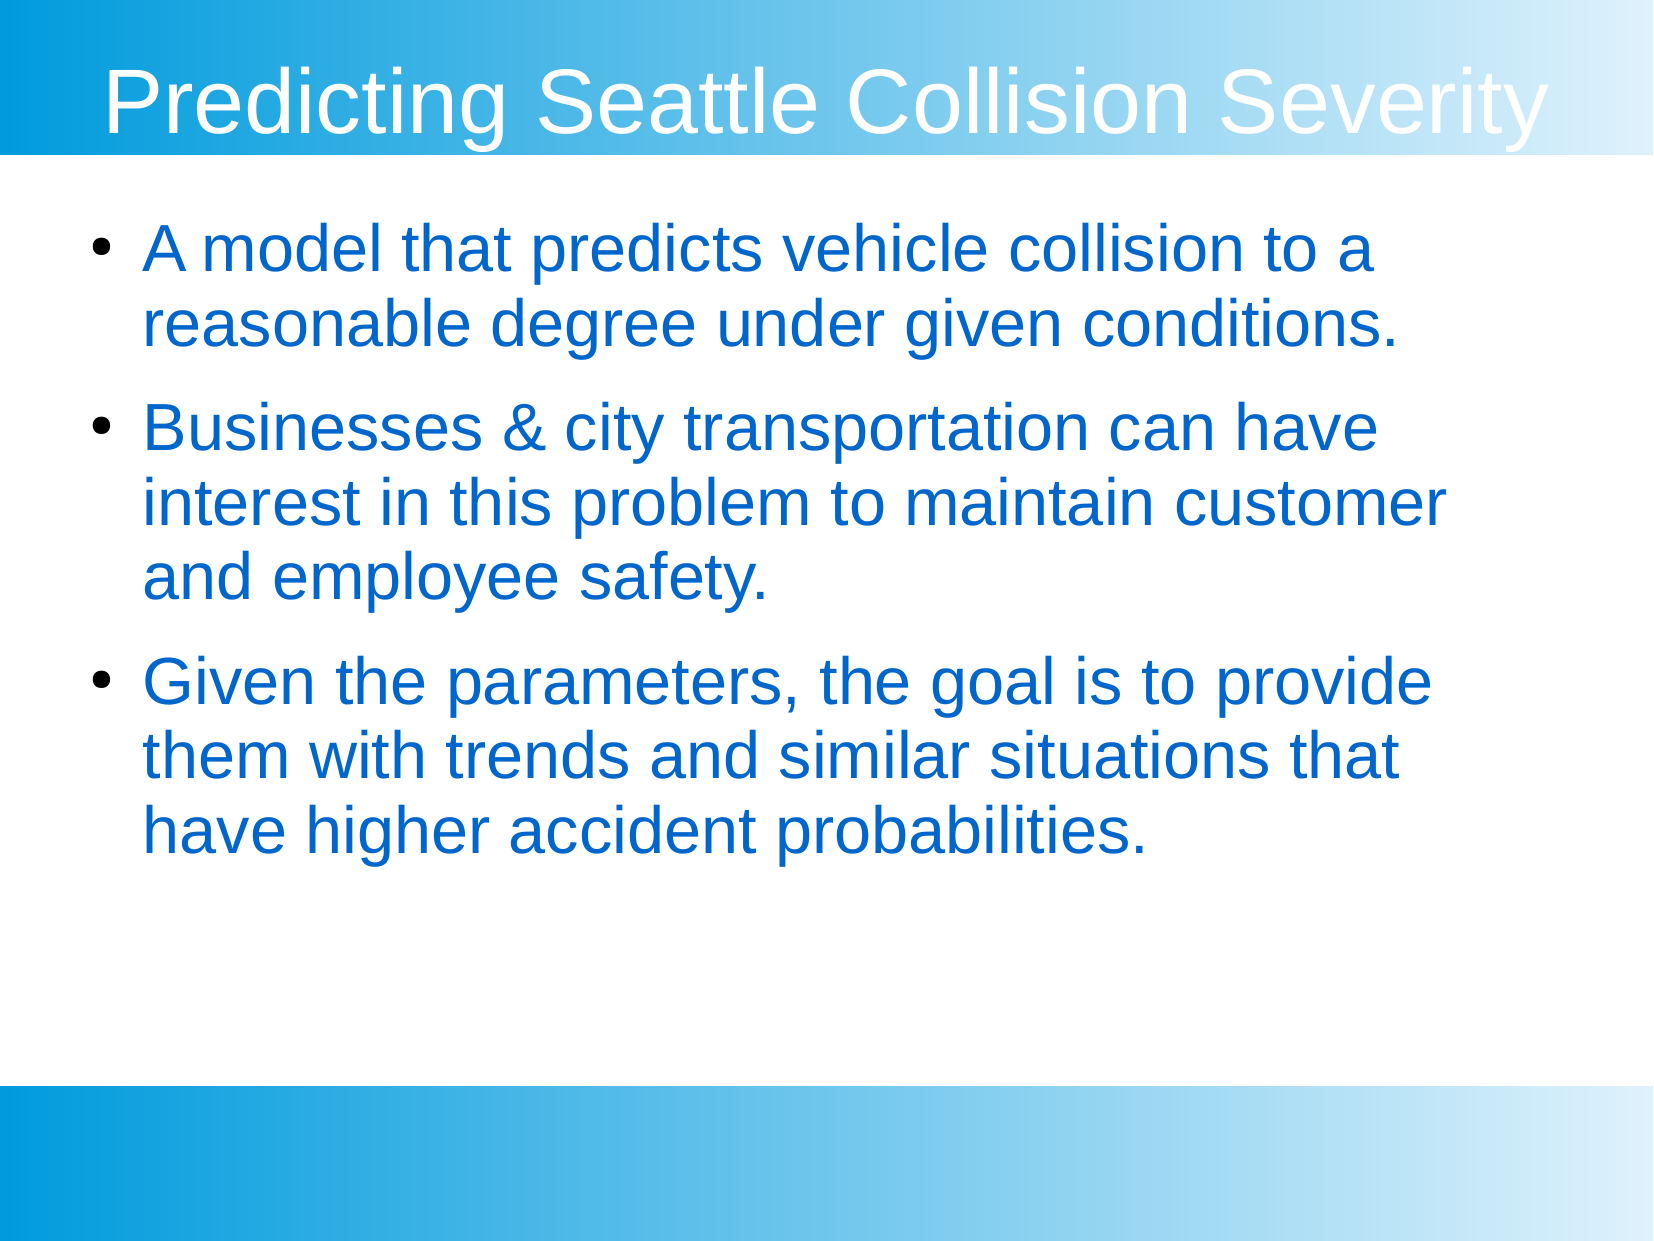

# Predicting Seattle Collision Severity
A model that predicts vehicle collision to a reasonable degree under given conditions.
Businesses & city transportation can have interest in this problem to maintain customer and employee safety.
Given the parameters, the goal is to provide them with trends and similar situations that have higher accident probabilities.